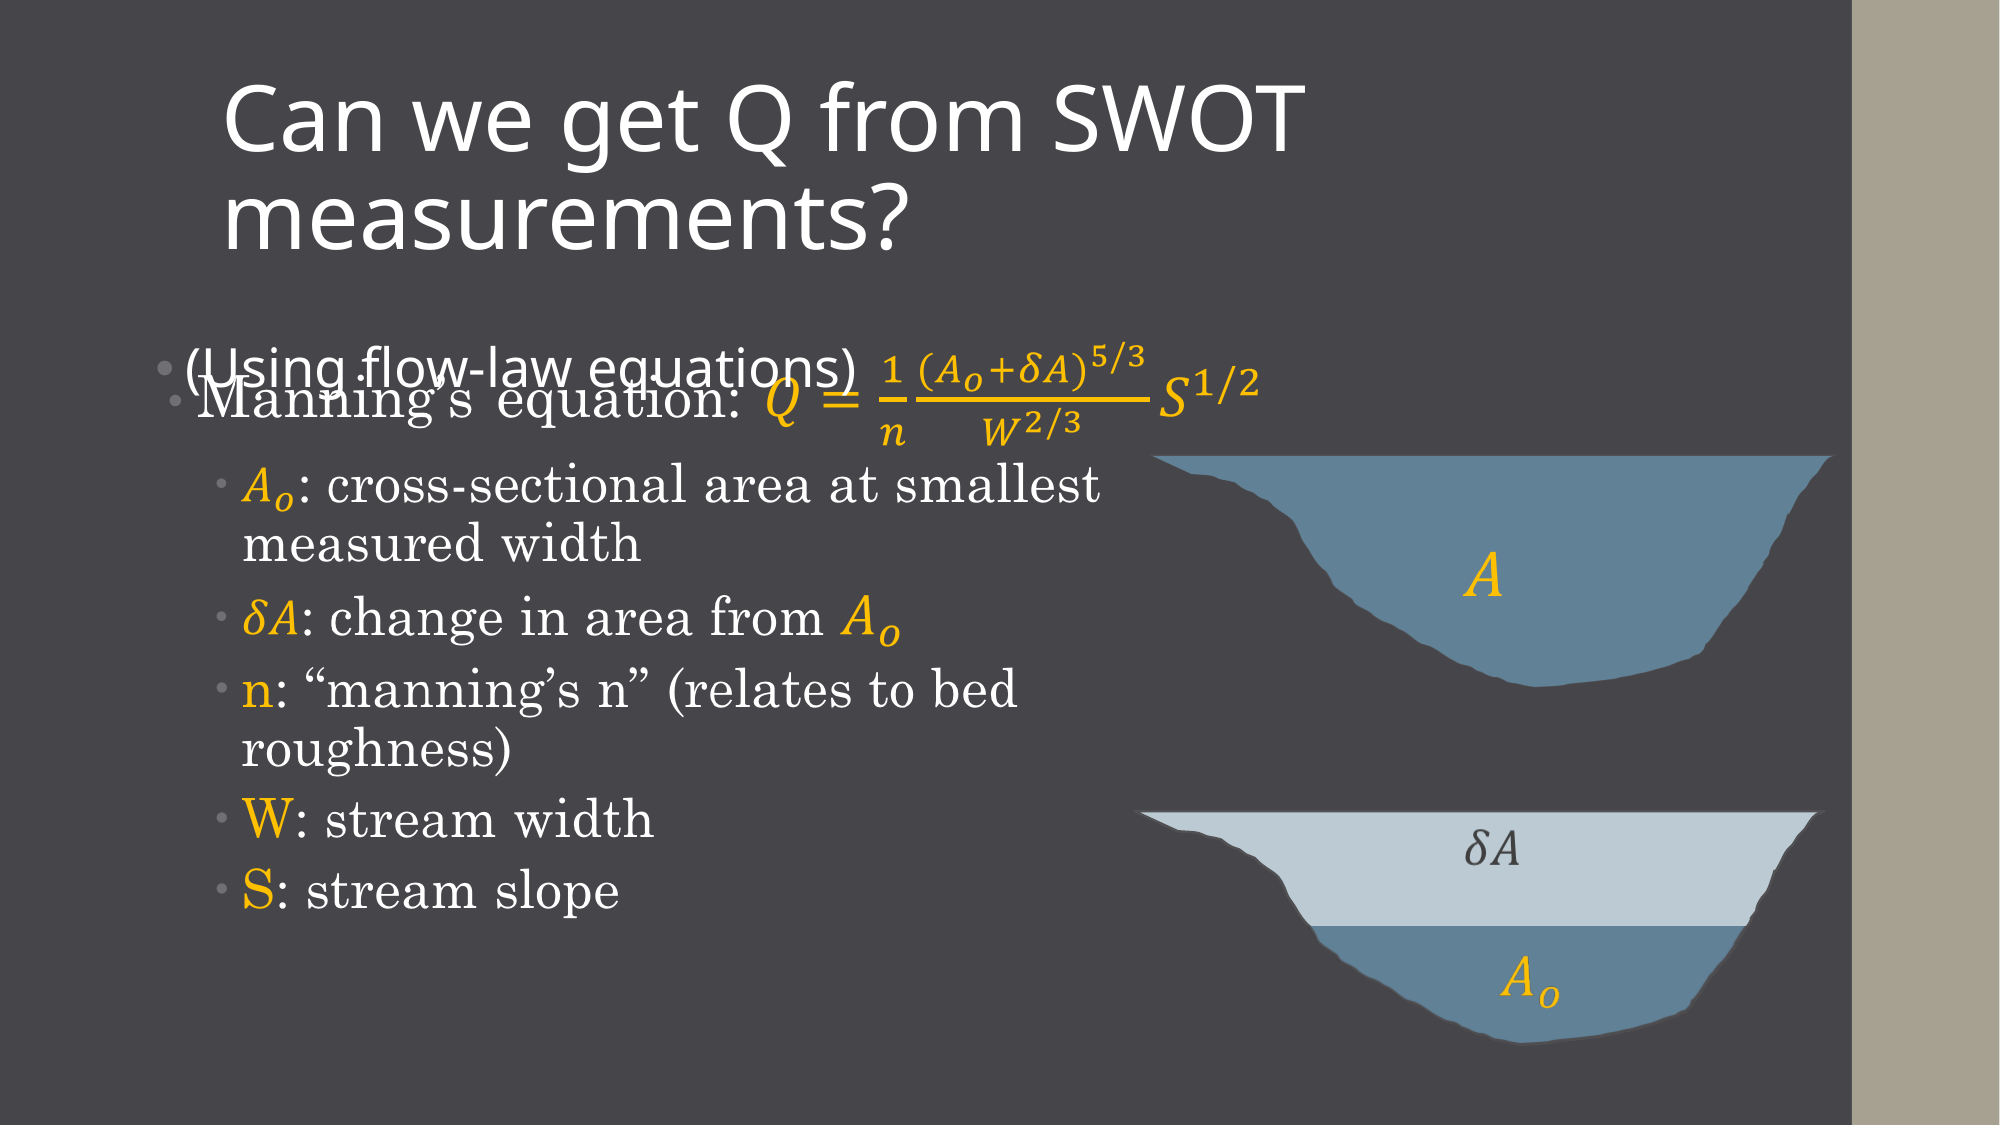

# Can we get Q from SWOT measurements?
(Using flow-law equations)